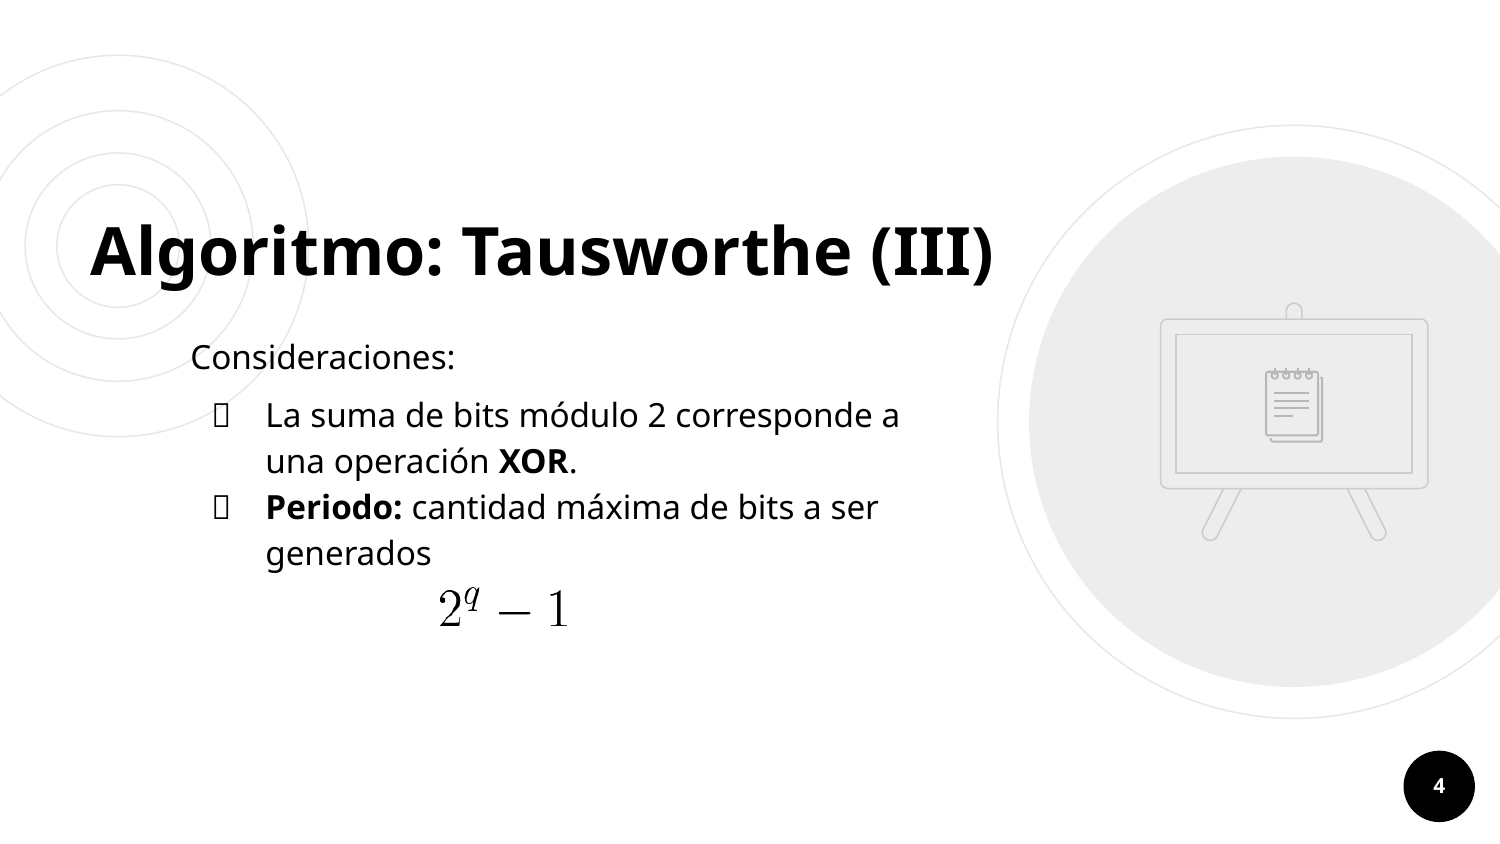

# Algoritmo: Tausworthe (III)
Consideraciones:
La suma de bits módulo 2 corresponde a una operación XOR.
Periodo: cantidad máxima de bits a ser generados